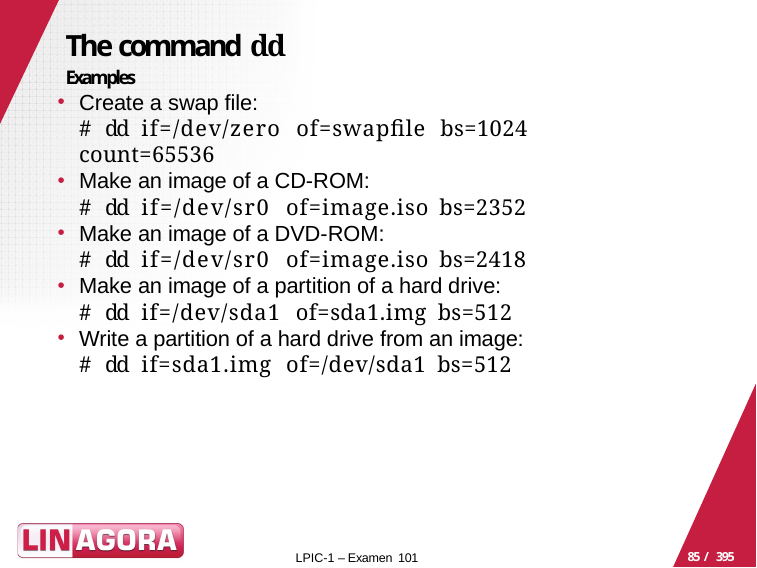

The command dd
Examples
Create a swap file:
# dd if=/dev/zero of=swapfile bs=1024 count=65536
Make an image of a CD-ROM:
# dd if=/dev/sr0 of=image.iso bs=2352
Make an image of a DVD-ROM:
# dd if=/dev/sr0 of=image.iso bs=2418
Make an image of a partition of a hard drive:
# dd if=/dev/sda1 of=sda1.img bs=512
Write a partition of a hard drive from an image:
# dd if=sda1.img of=/dev/sda1 bs=512
LPIC-1 – Examen 101